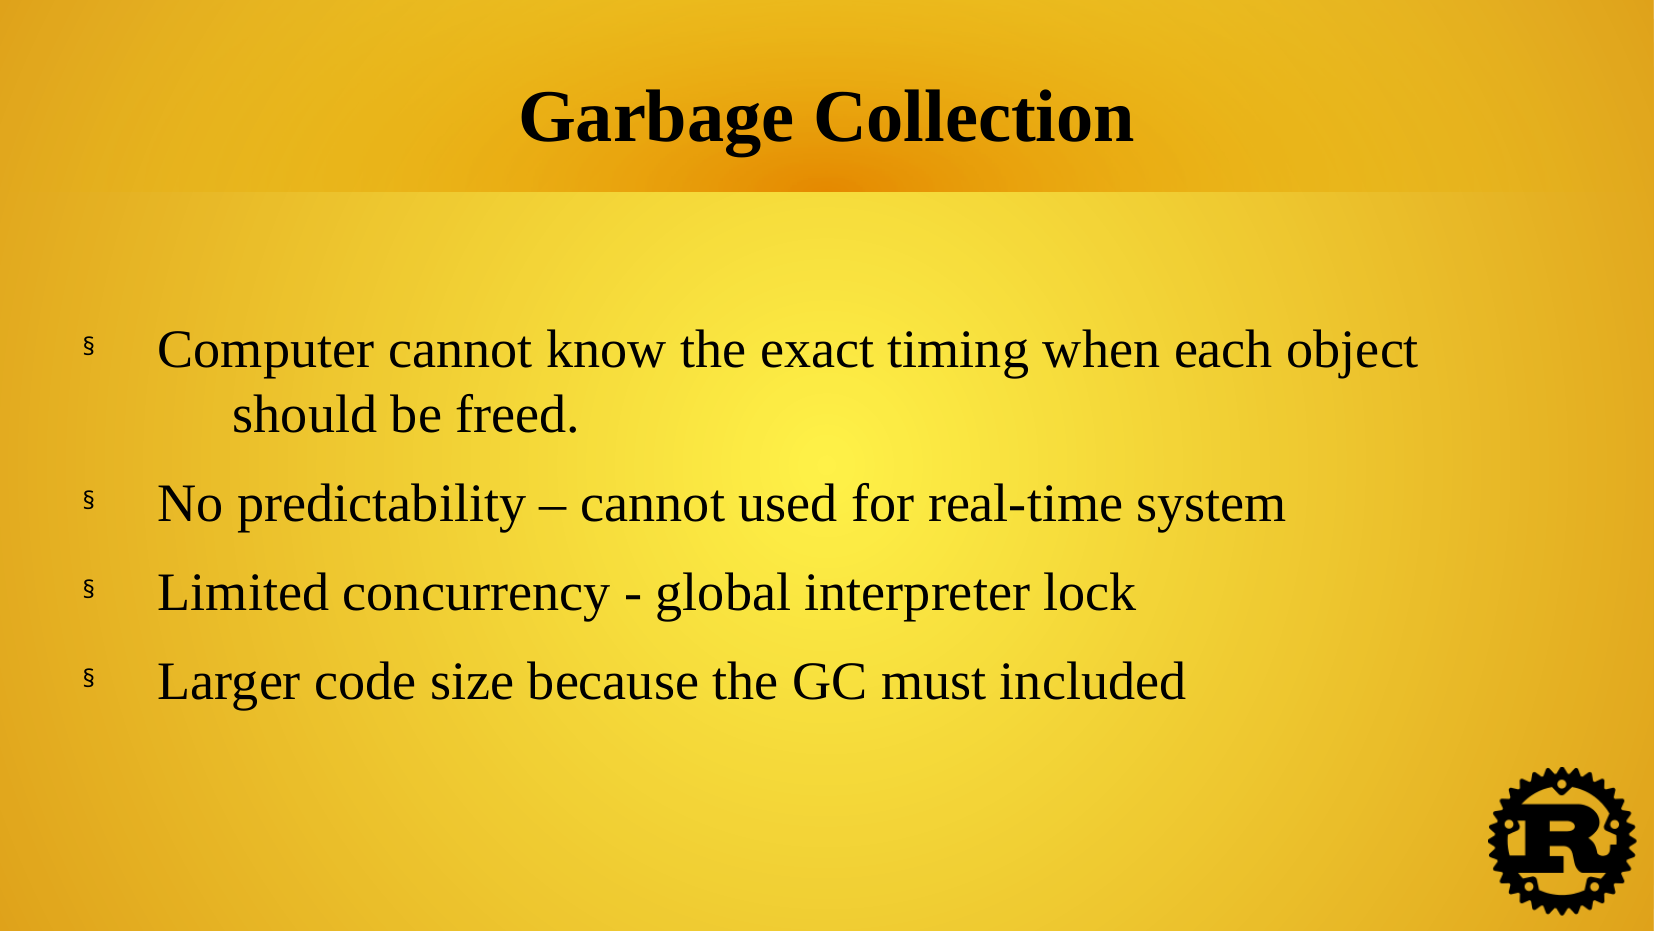

# Garbage Collection
Computer cannot know the exact timing when each object should be freed.
No predictability – cannot used for real-time system
Limited concurrency - global interpreter lock
Larger code size because the GC must included